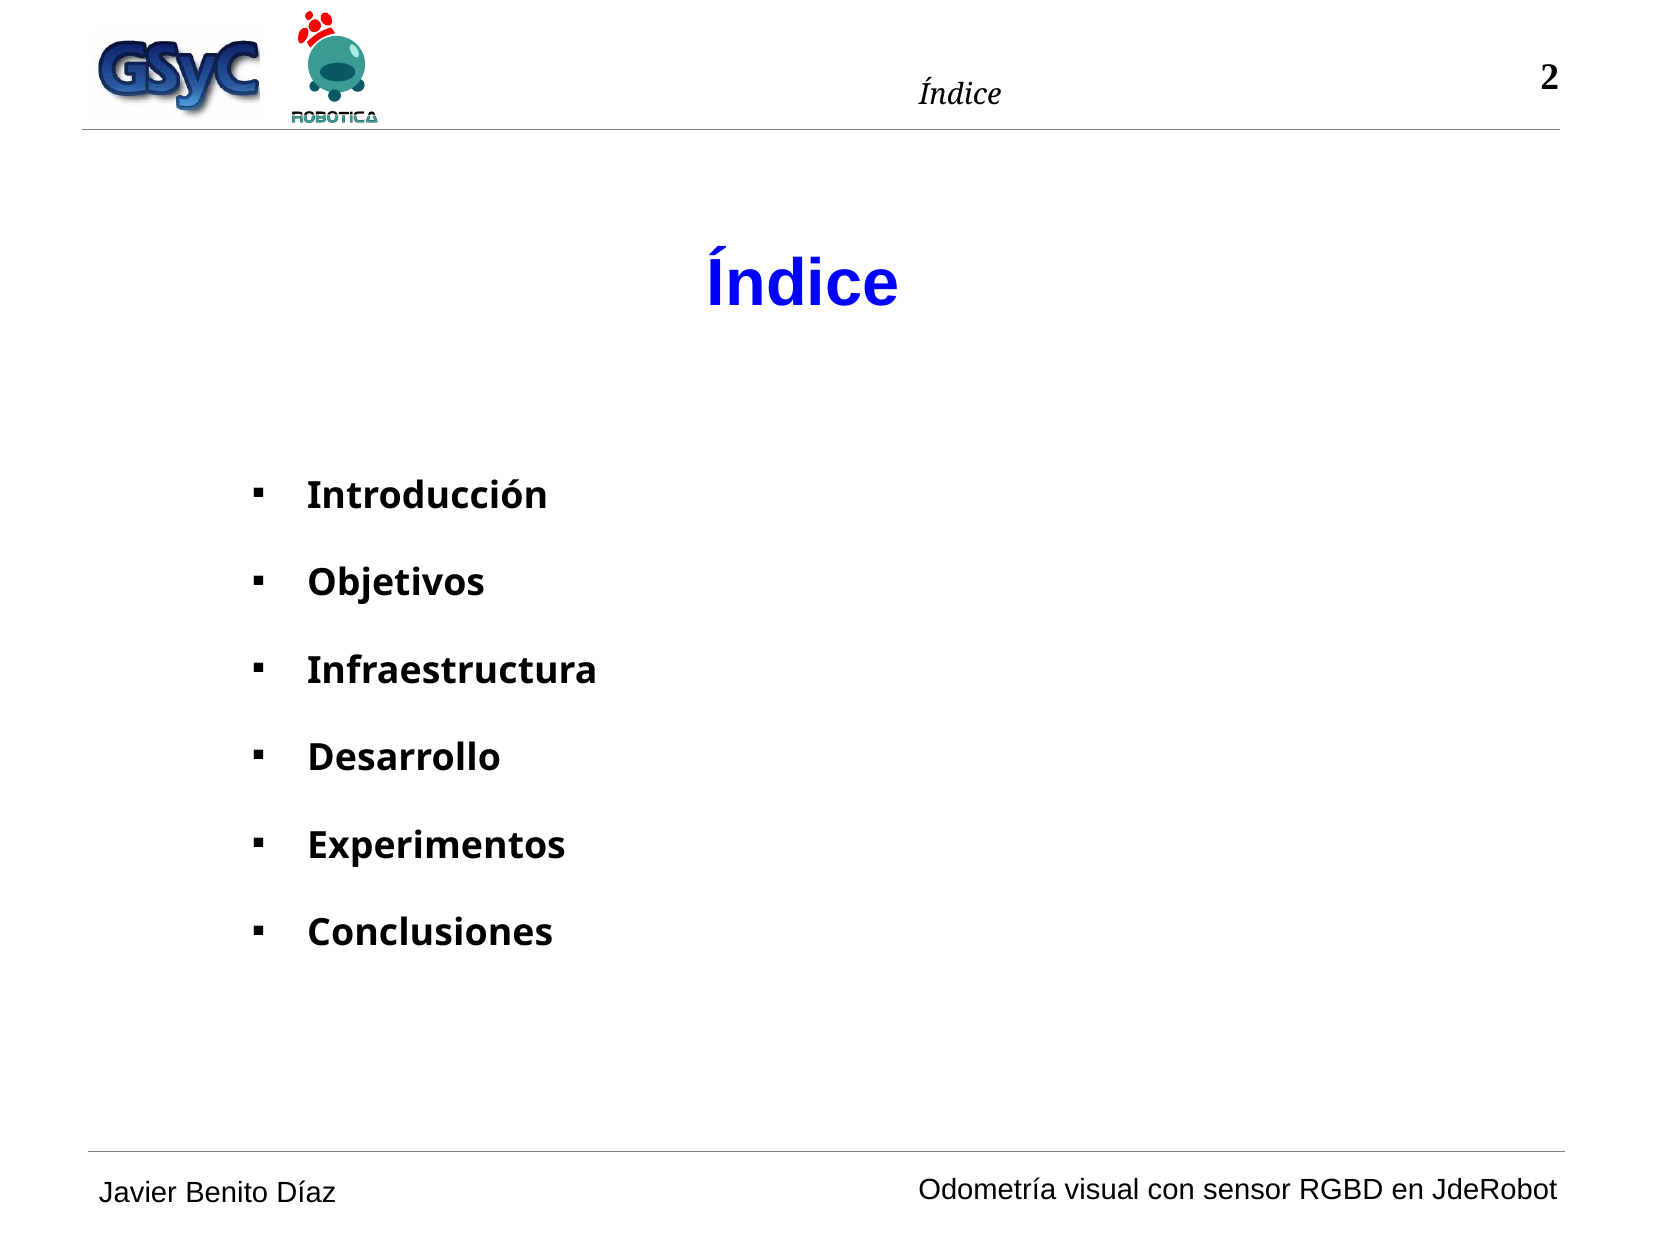

2
Índice
# Índice
Introducción
Objetivos
Infraestructura
Desarrollo
Experimentos
Conclusiones